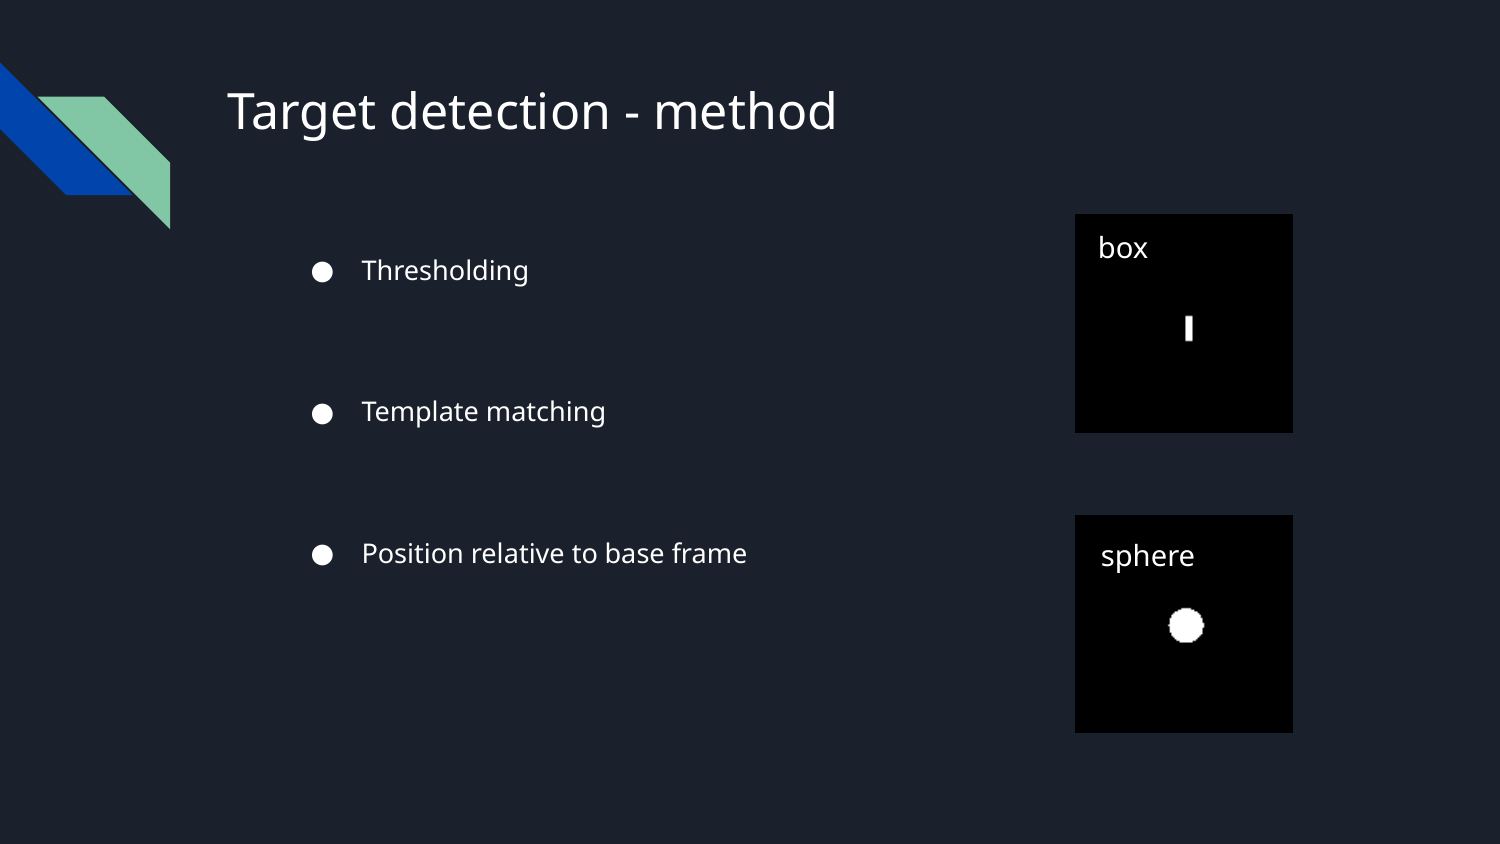

# Target detection - method
box
Thresholding
Template matching
Position relative to base frame
sphere